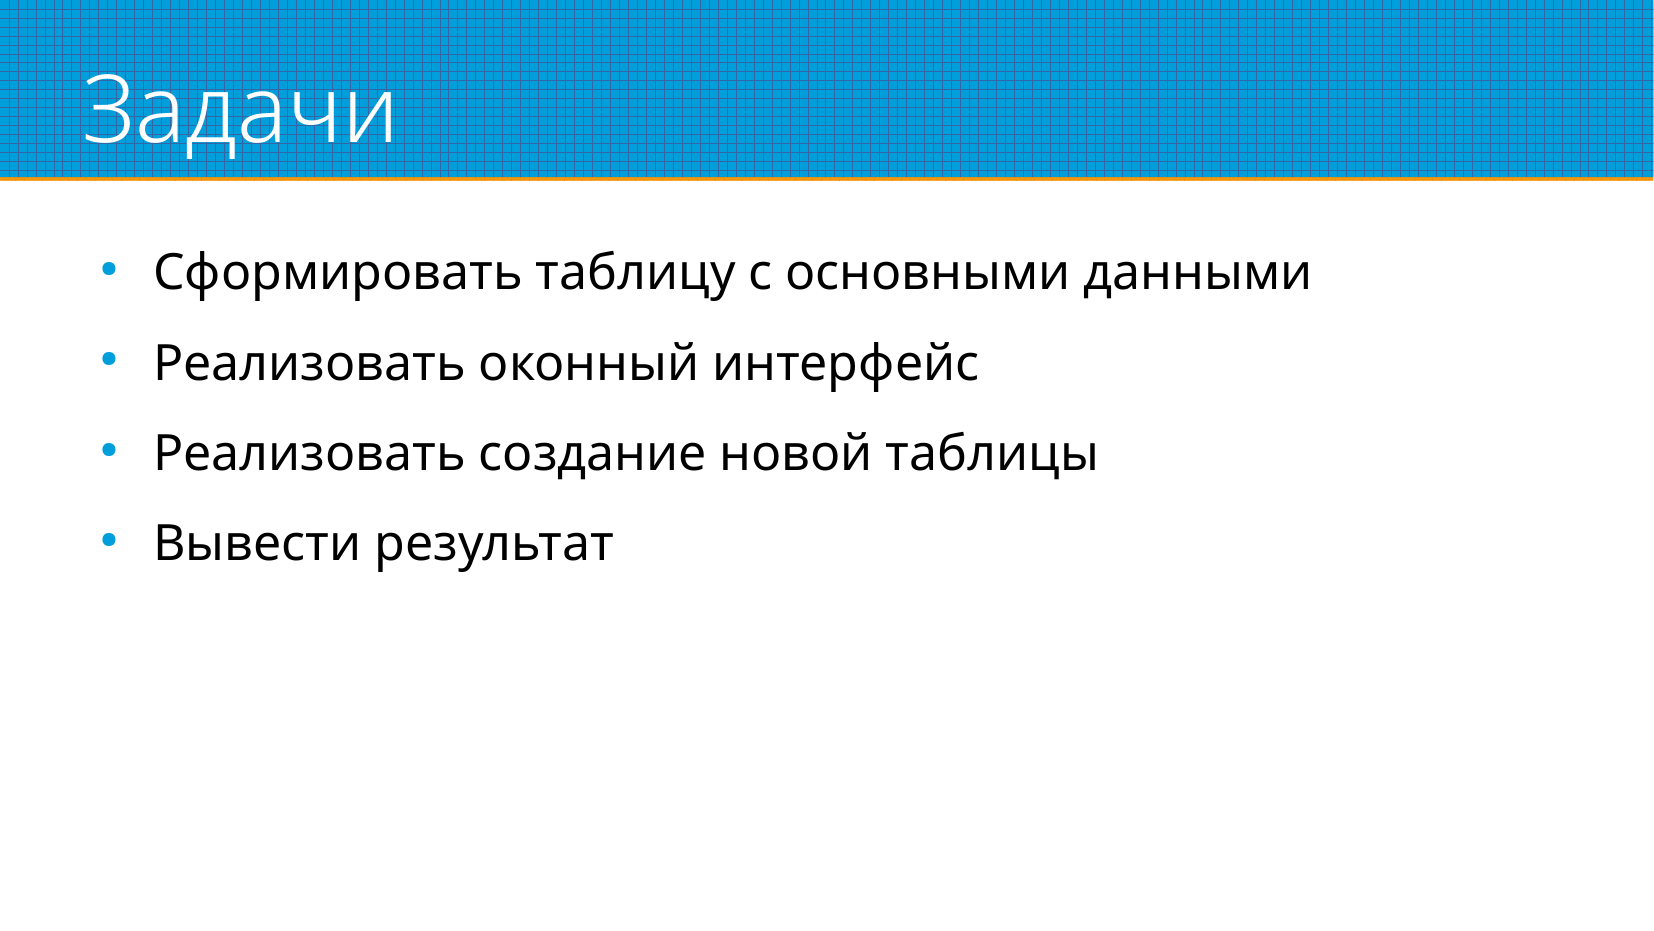

# Задачи
Сформировать таблицу с основными данными
Реализовать оконный интерфейс
Реализовать создание новой таблицы
Вывести результат